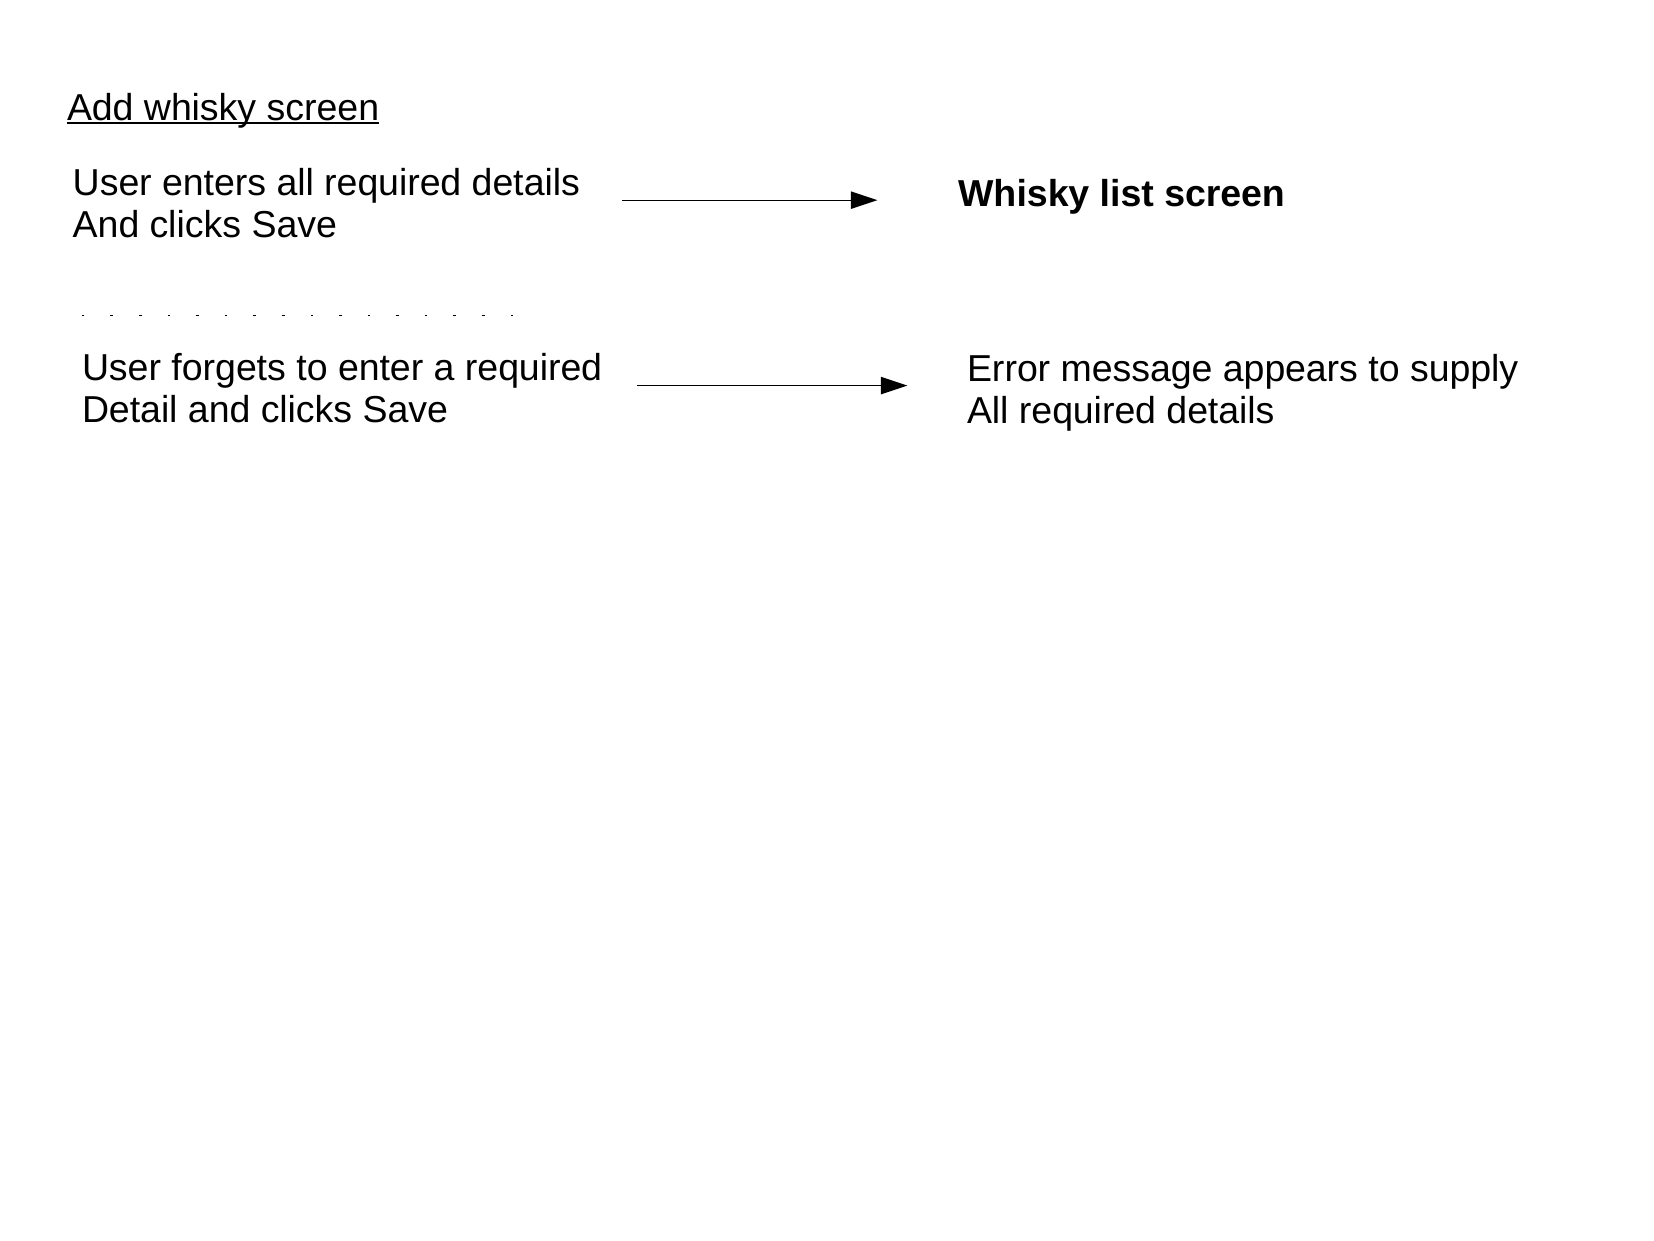

Add whisky screen
User enters all required details
And clicks Save
Whisky list screen
User forgets to enter a required
Detail and clicks Save
Error message appears to supply
All required details